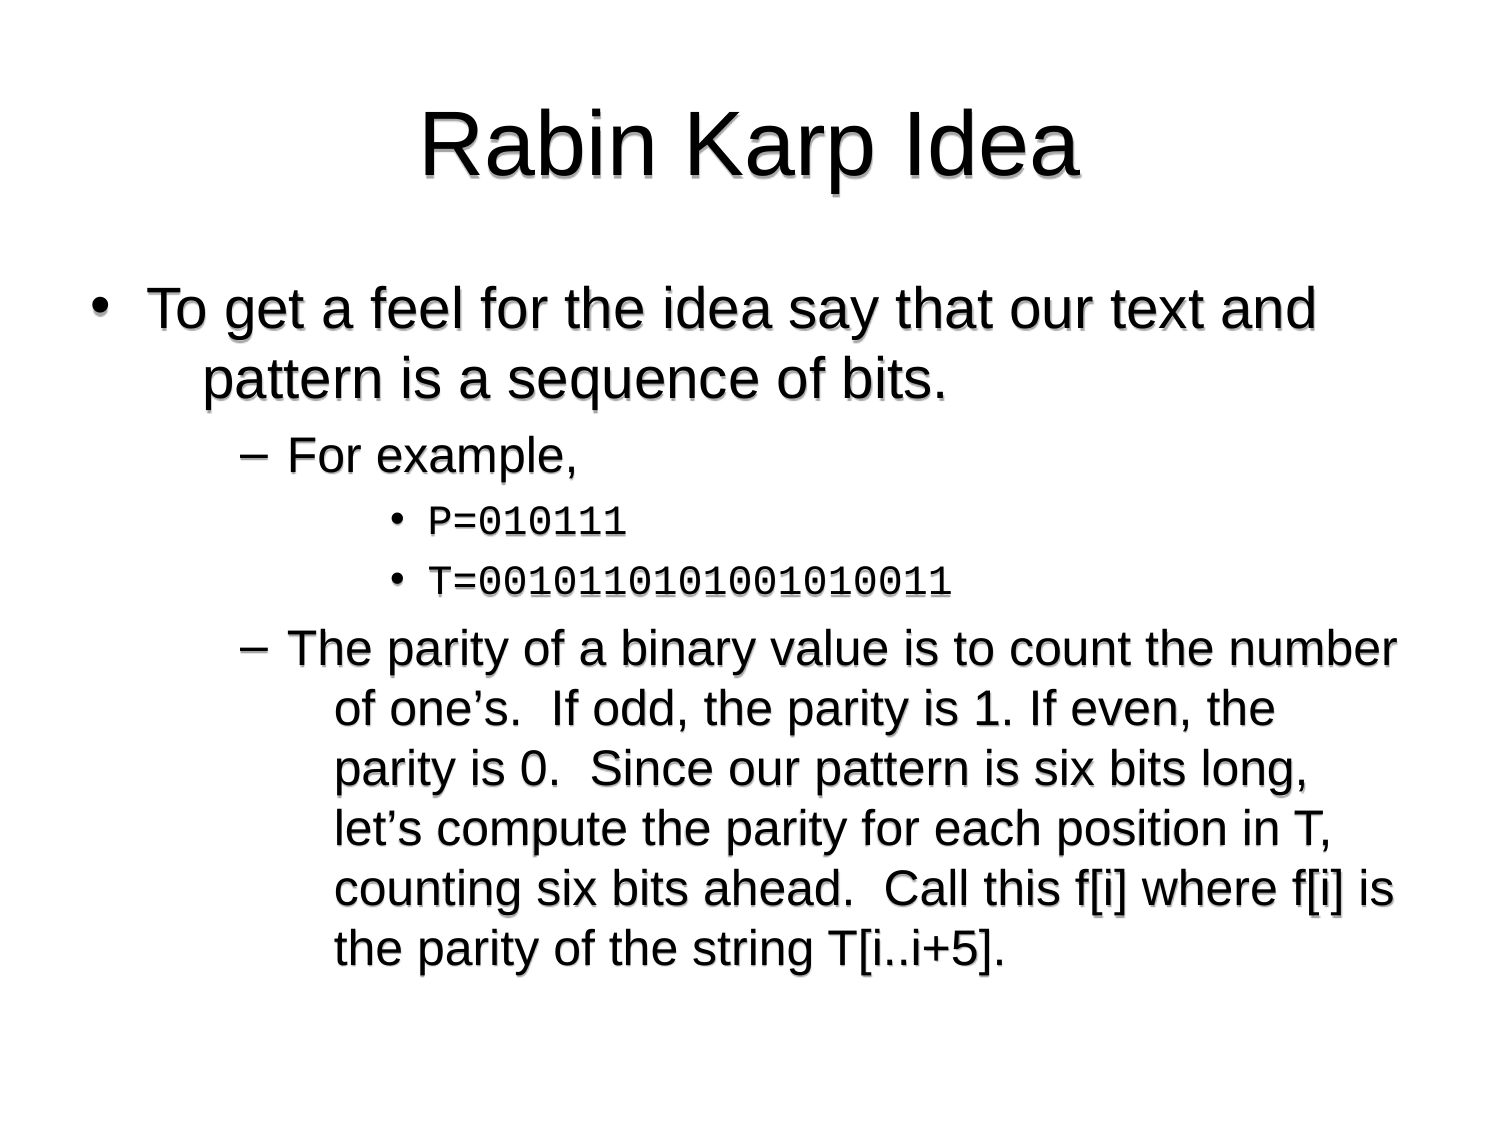

# Rabin Karp Idea
To get a feel for the idea say that our text and pattern is a sequence of bits.
For example,
P=010111
T=0010110101001010011
The parity of a binary value is to count the number of one’s. If odd, the parity is 1. If even, the parity is 0. Since our pattern is six bits long, let’s compute the parity for each position in T, counting six bits ahead. Call this f[i] where f[i] is the parity of the string T[i..i+5].